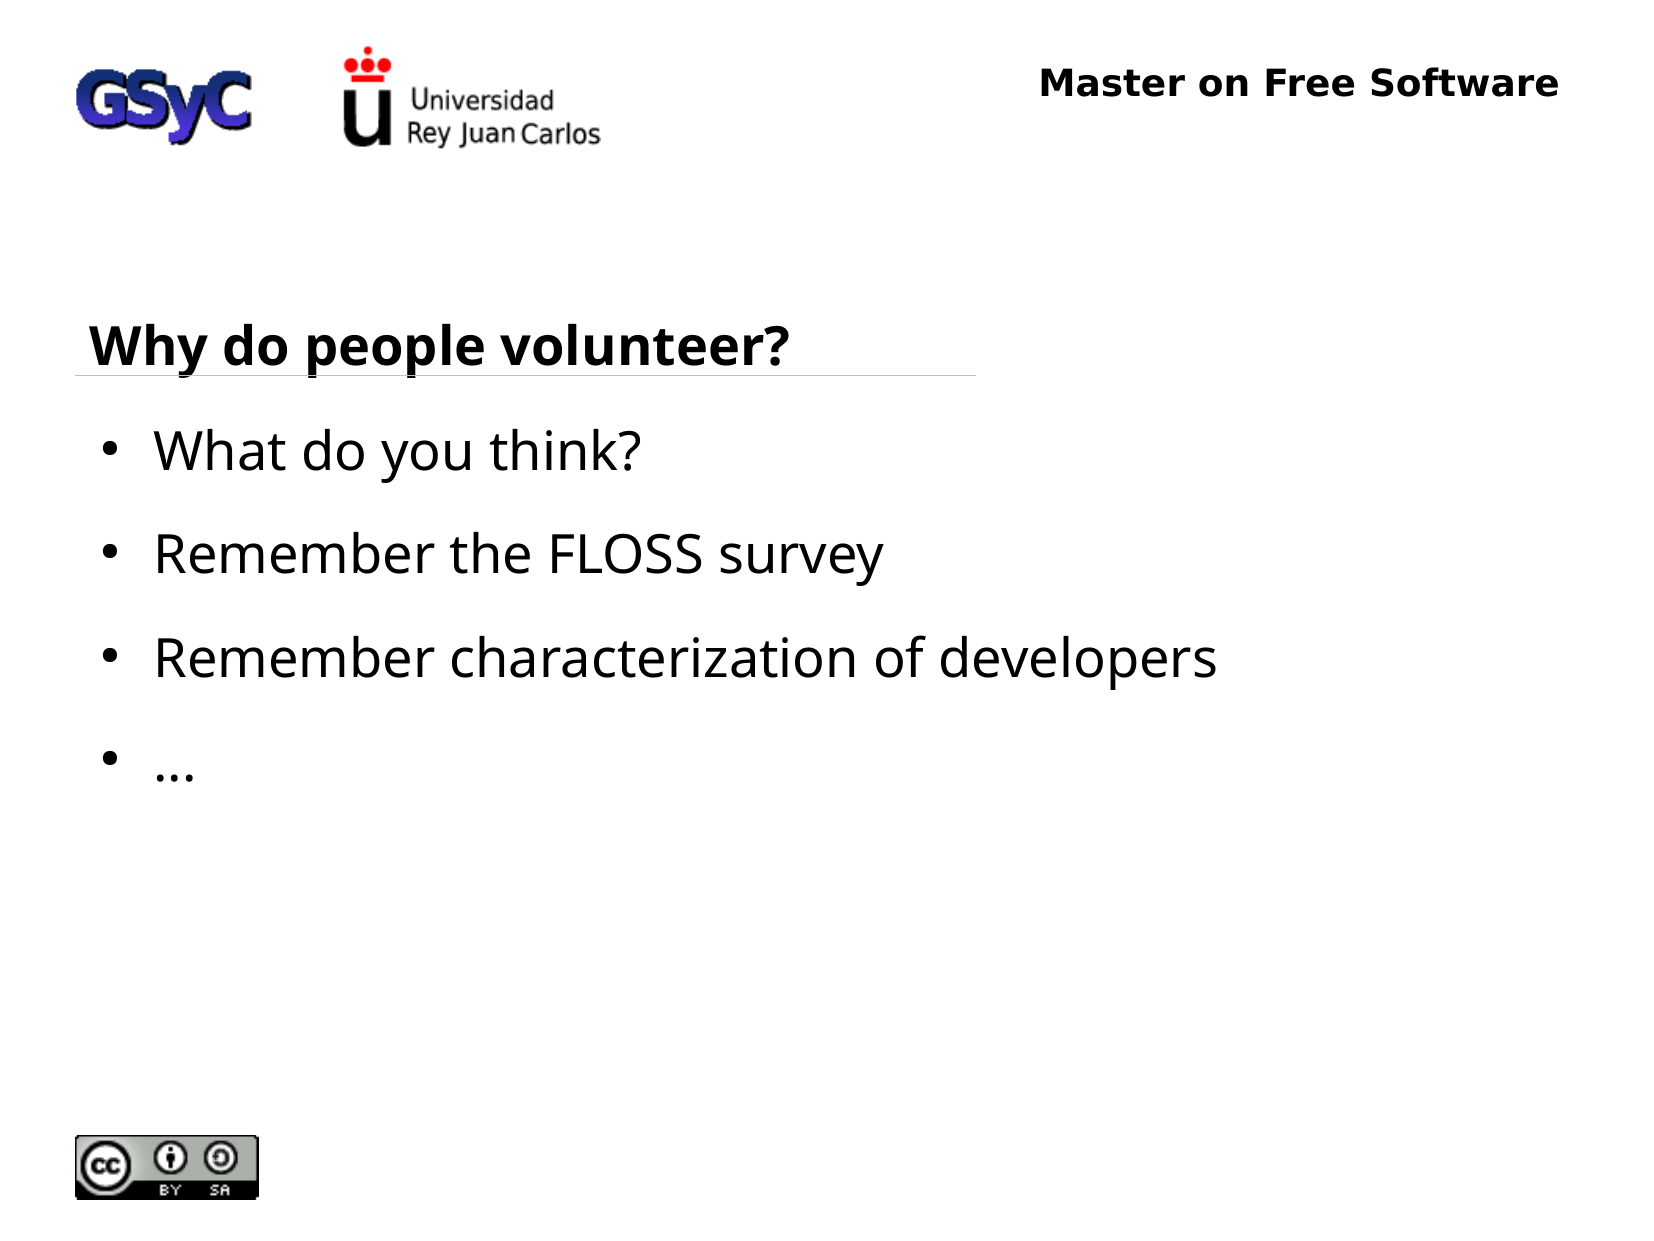

Why do people volunteer?
# What do you think?
Remember the FLOSS survey
Remember characterization of developers
...